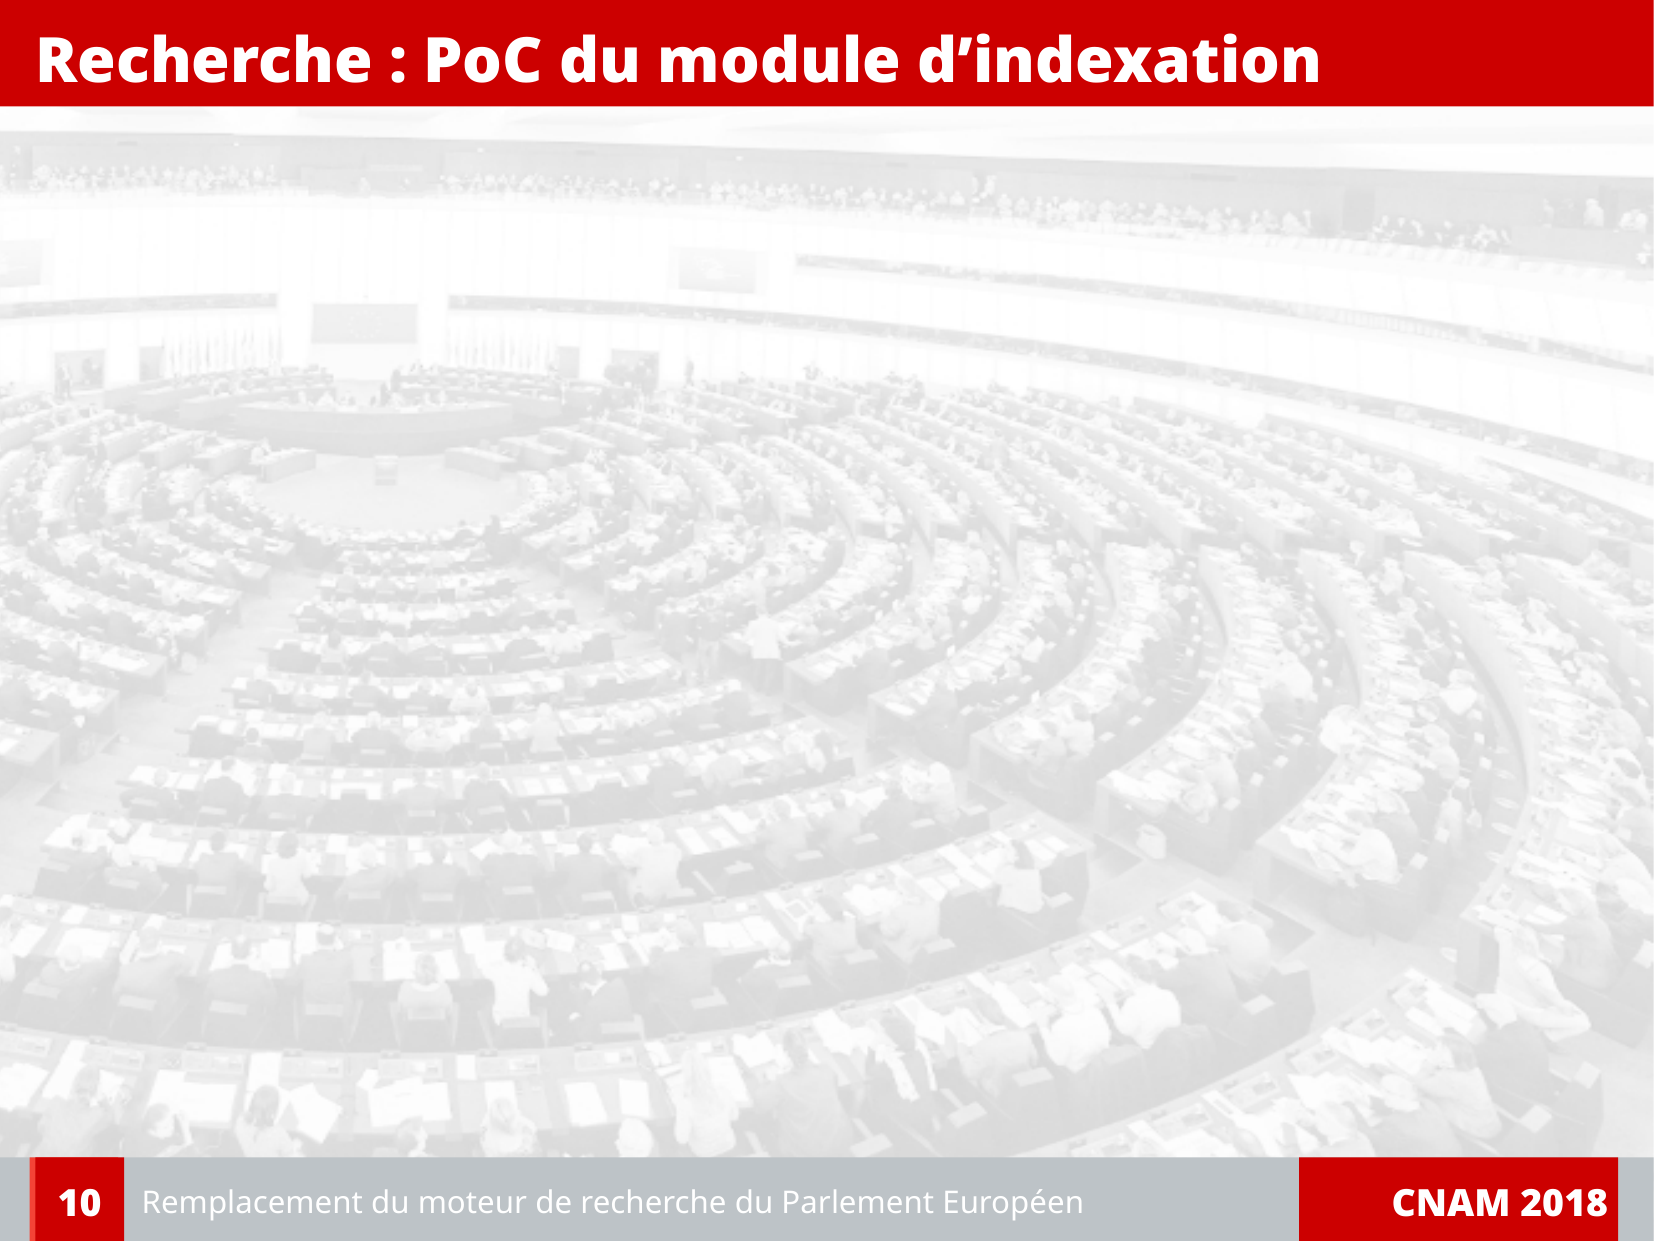

# Recherche : PoC du module d’indexation
10
Remplacement du moteur de recherche du Parlement Européen